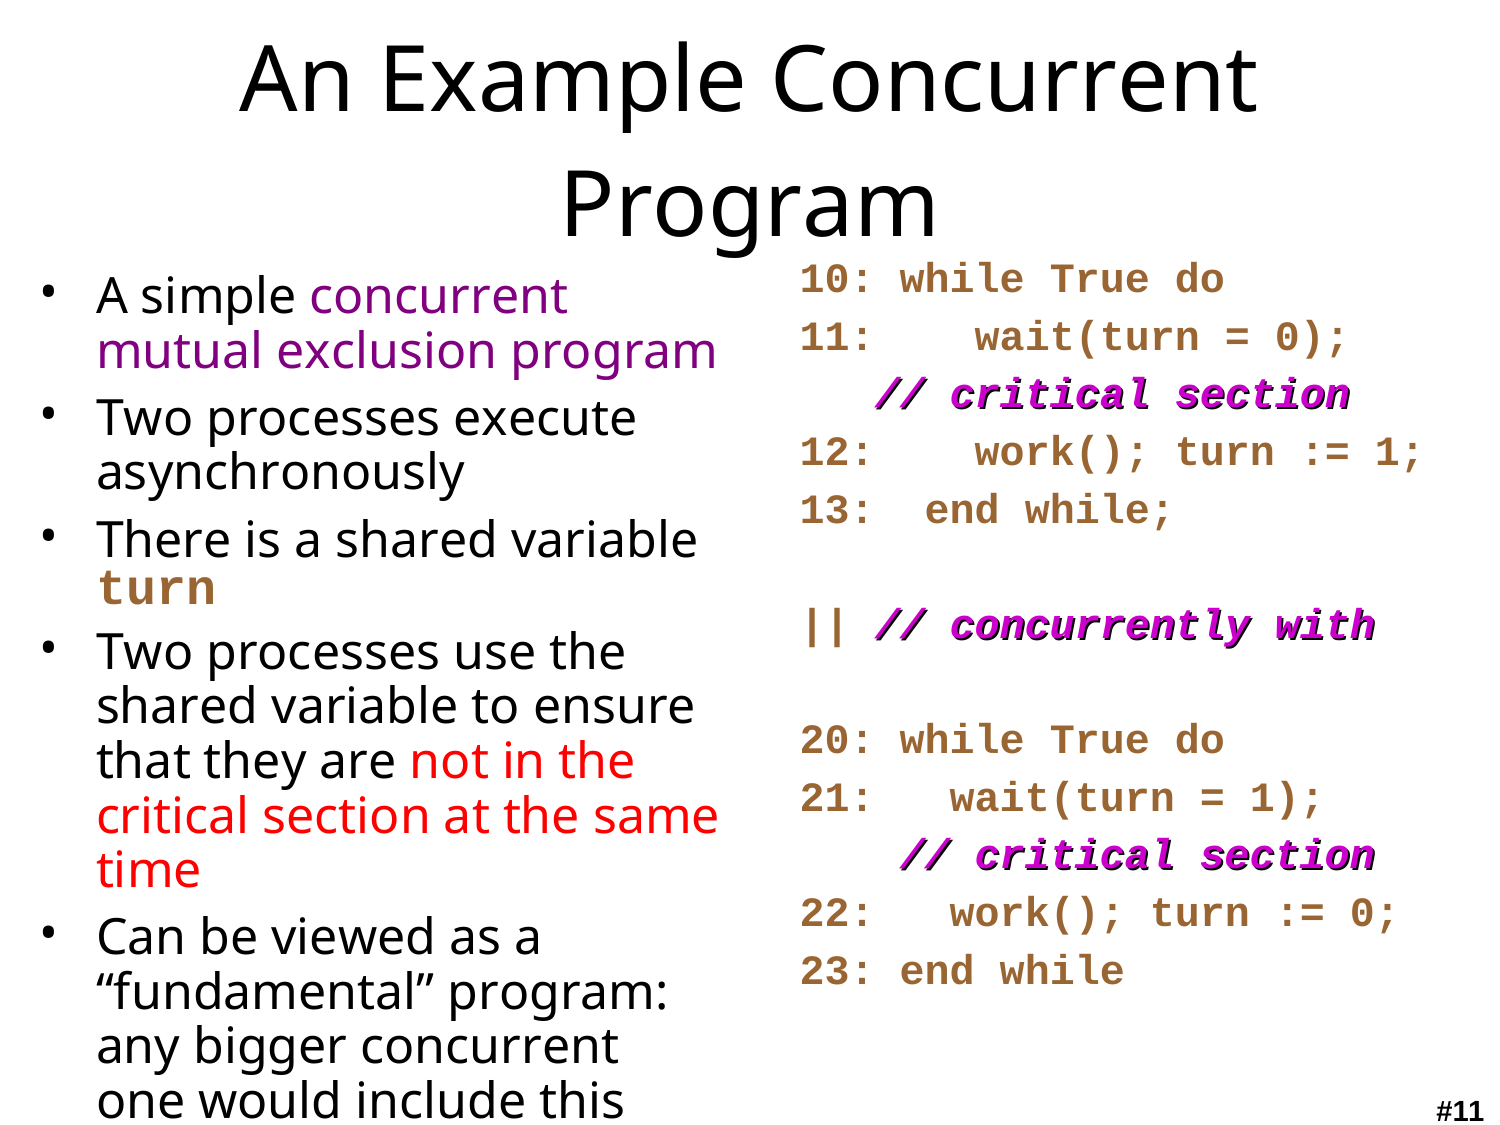

# An Example Concurrent Program
10: while True do
11: wait(turn = 0);
 // critical section
12: work(); turn := 1;
13: end while;
|| // concurrently with
20: while True do
21: wait(turn = 1);
 // critical section
22: work(); turn := 0;
23: end while
A simple concurrent mutual exclusion program
Two processes execute asynchronously
There is a shared variable turn
Two processes use the shared variable to ensure that they are not in the critical section at the same time
Can be viewed as a “fundamental” program: any bigger concurrent one would include this one
11